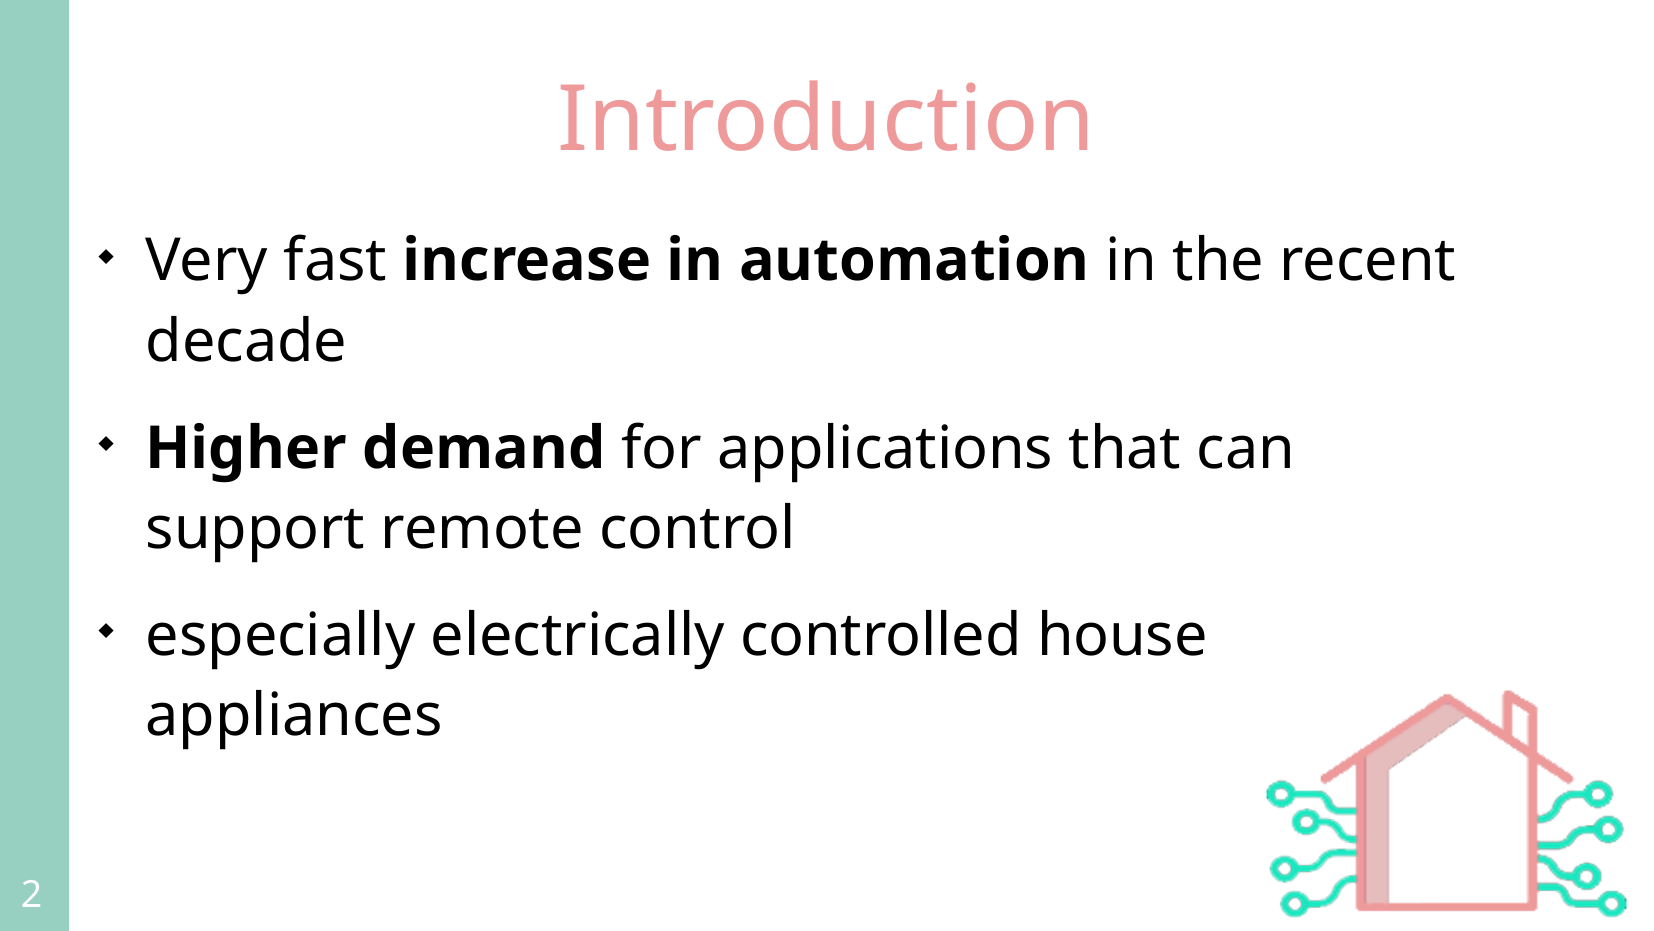

# Introduction
Very fast increase in automation in the recent decade
Higher demand for applications that can support remote control
especially electrically controlled house appliances